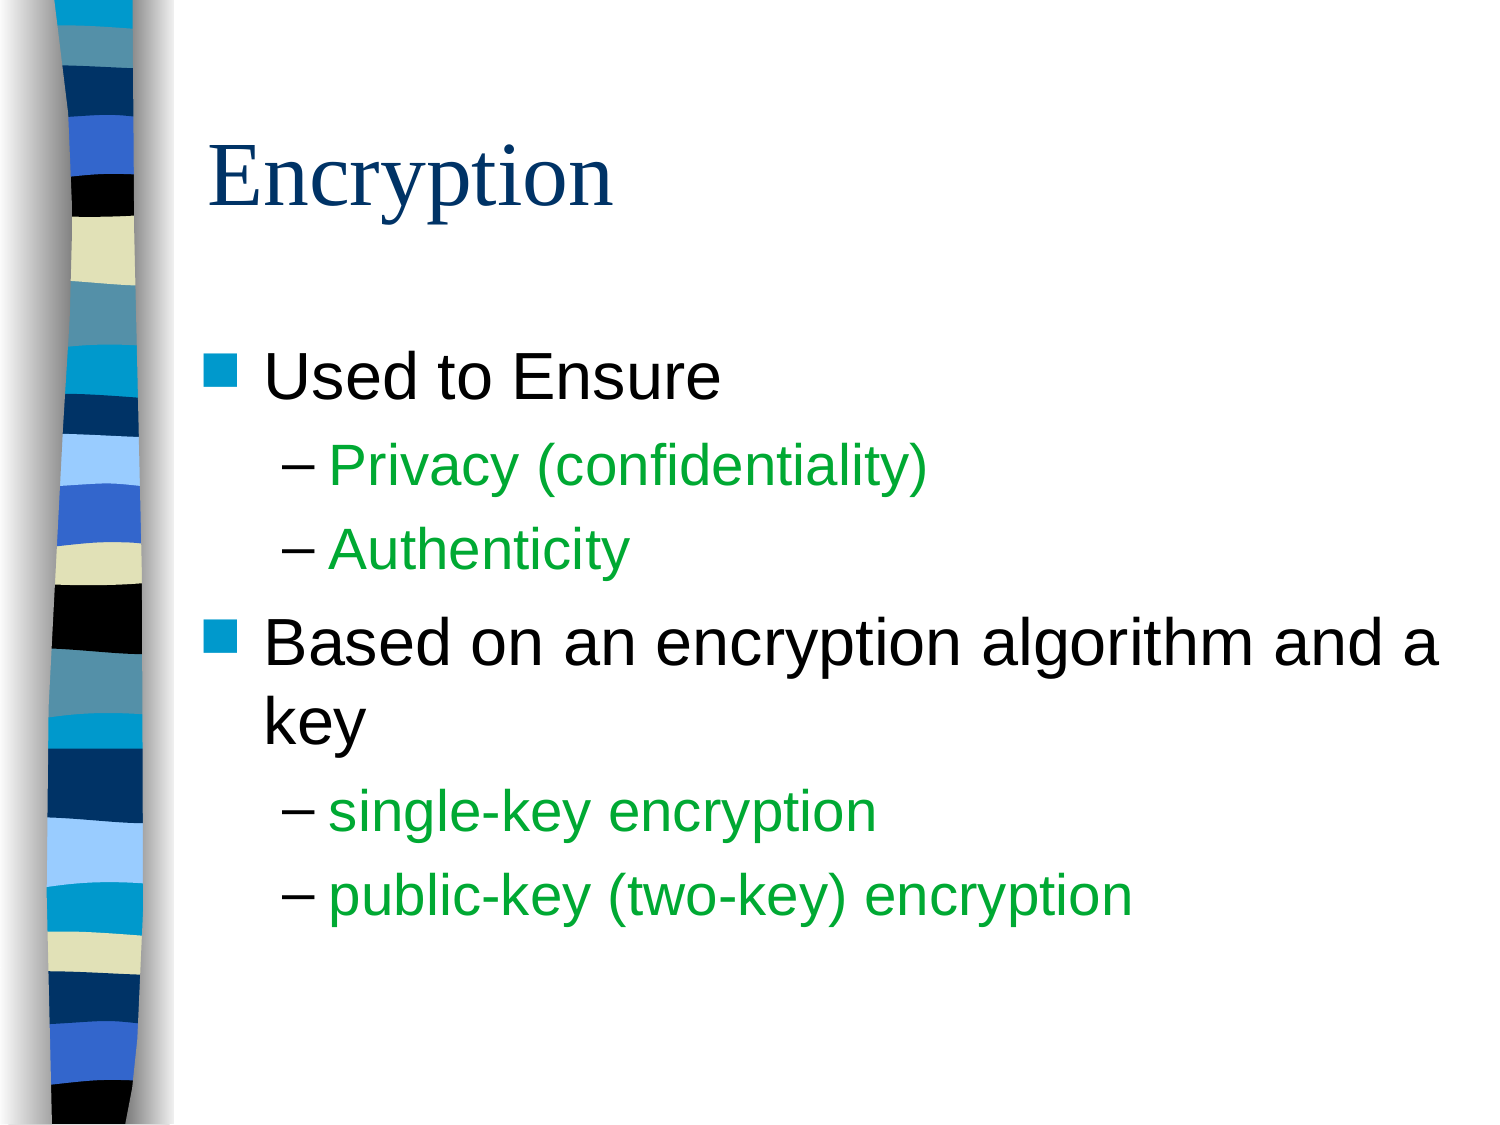

# Encryption
Used to Ensure
Privacy (confidentiality)
Authenticity
Based on an encryption algorithm and a key
single-key encryption
public-key (two-key) encryption